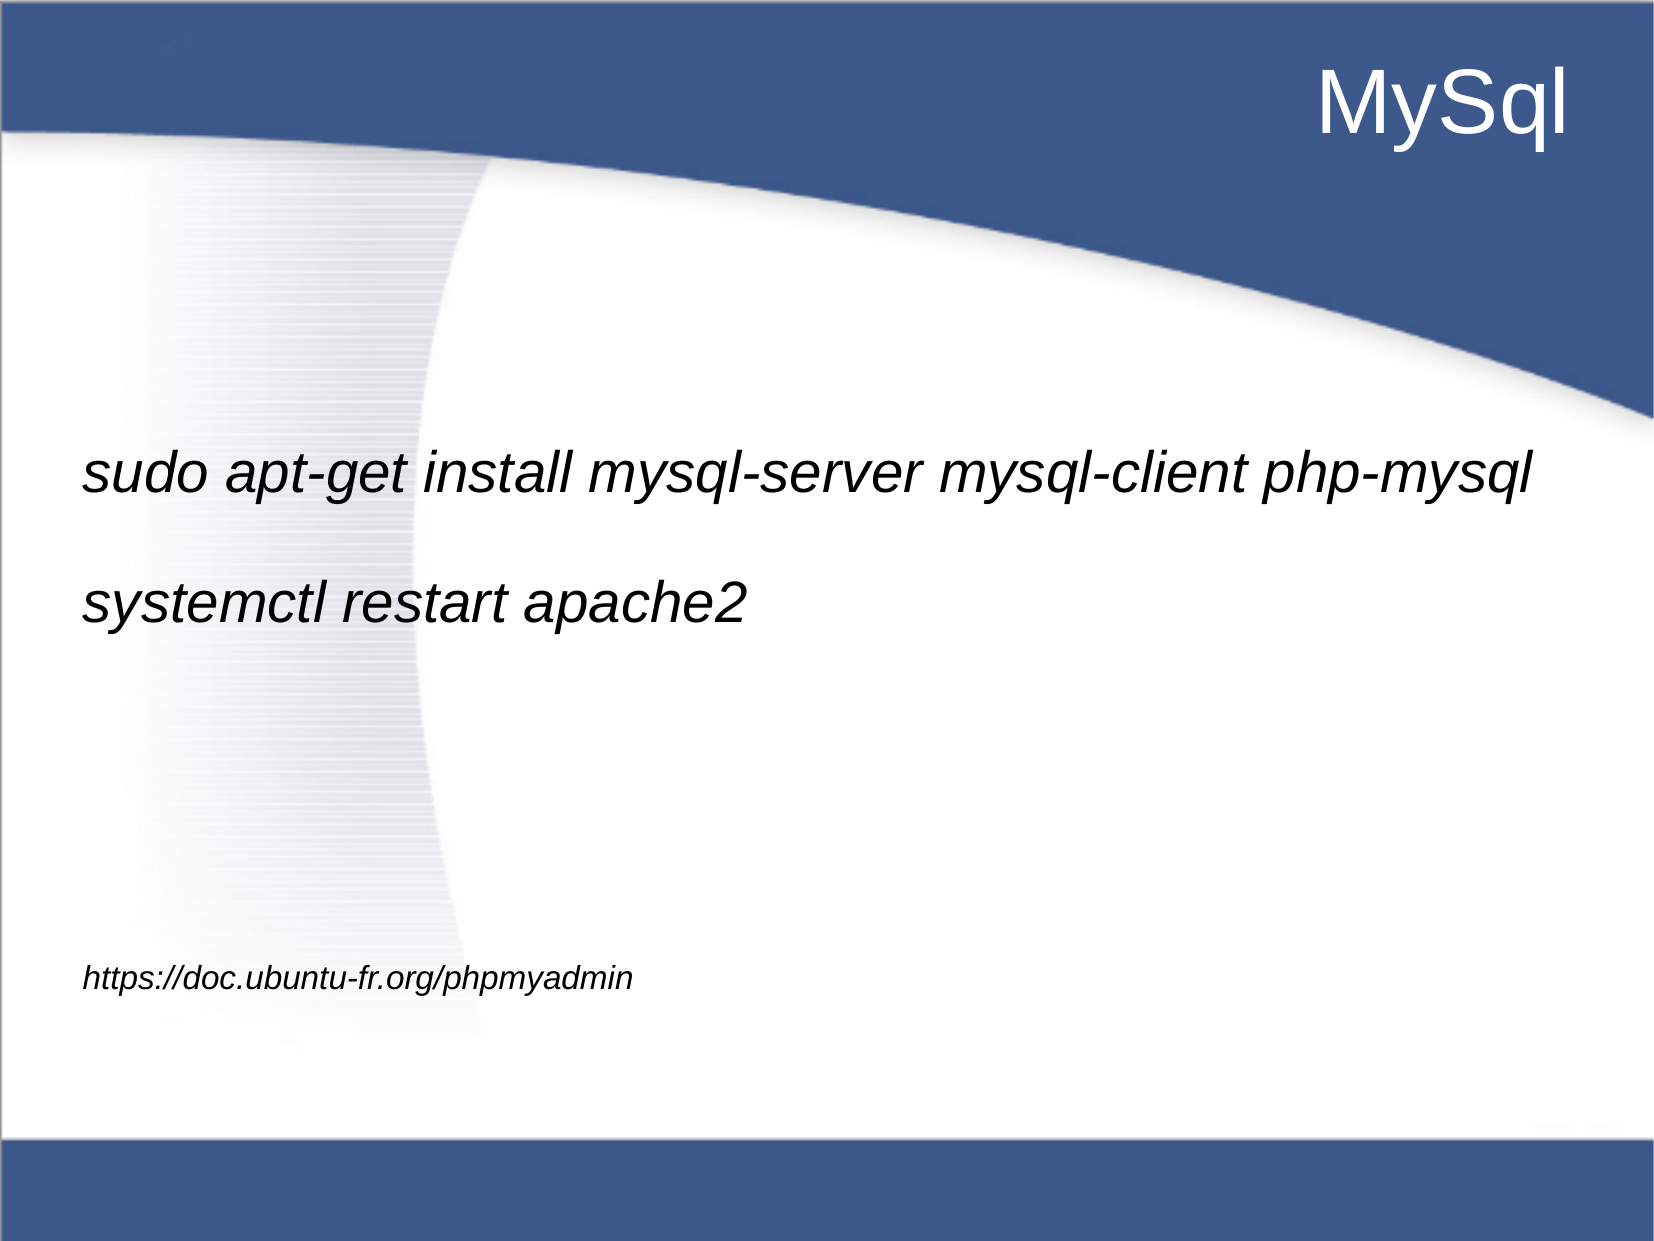

# MySql
sudo apt-get install mysql-server mysql-client php-mysql
systemctl restart apache2
https://doc.ubuntu-fr.org/phpmyadmin